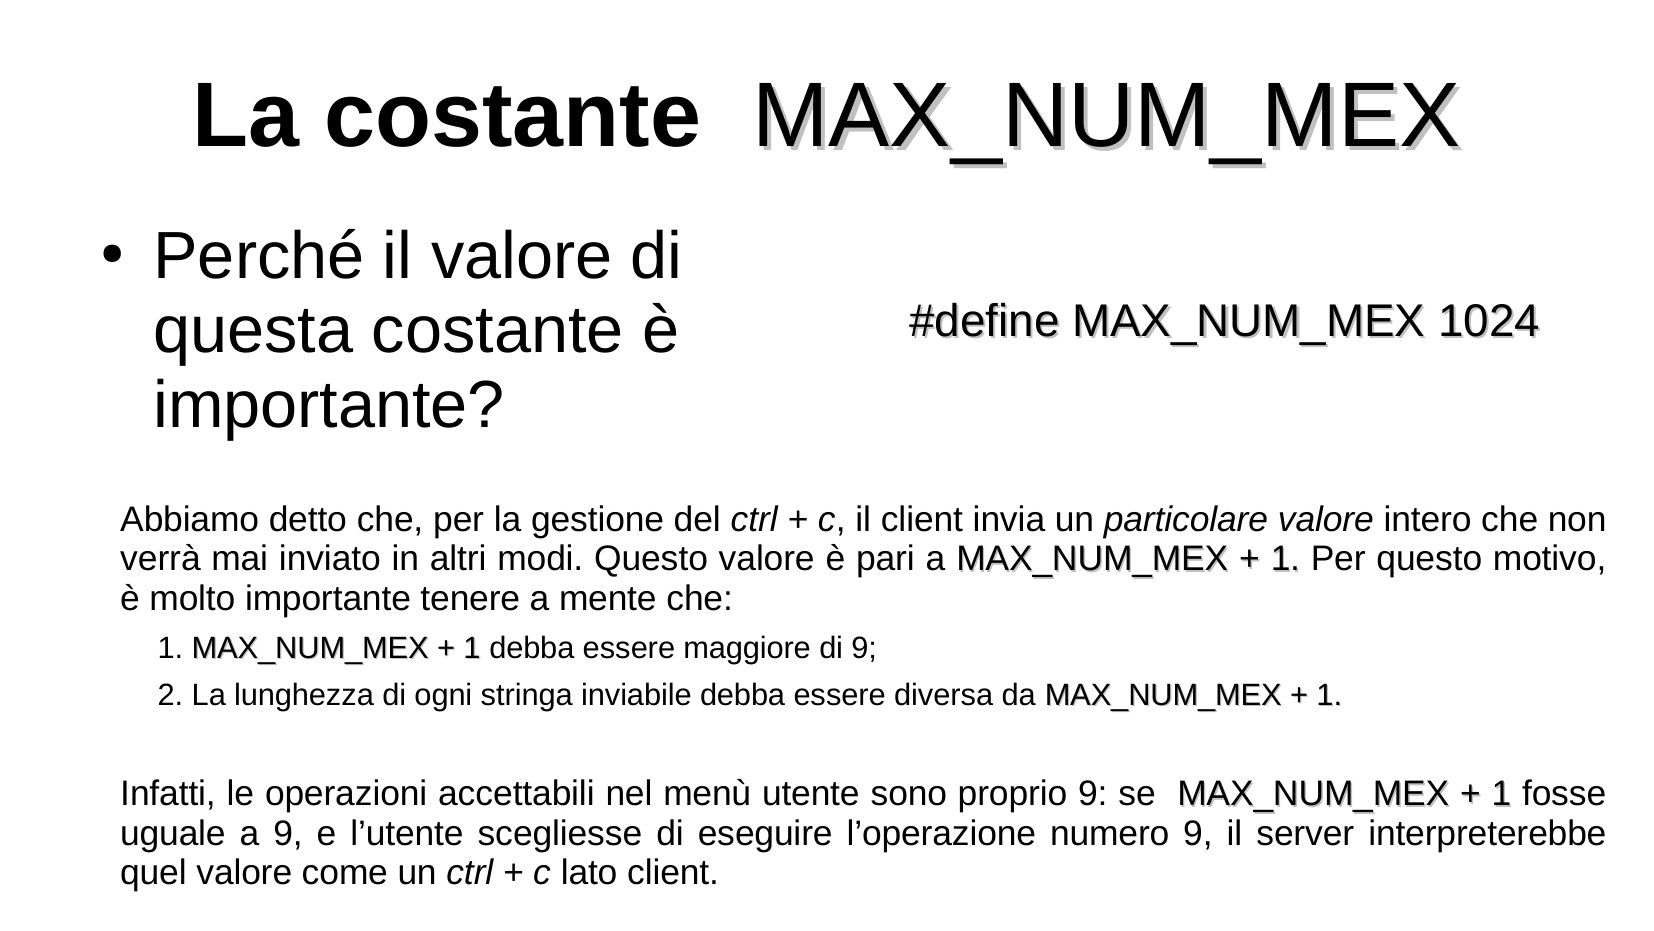

# La costante MAX_NUM_MEX
Perché il valore di questa costante è importante?
#define MAX_NUM_MEX 1024
Abbiamo detto che, per la gestione del ctrl + c, il client invia un particolare valore intero che non verrà mai inviato in altri modi. Questo valore è pari a MAX_NUM_MEX + 1. Per questo motivo, è molto importante tenere a mente che:
1. MAX_NUM_MEX + 1 debba essere maggiore di 9;
2. La lunghezza di ogni stringa inviabile debba essere diversa da MAX_NUM_MEX + 1.
Infatti, le operazioni accettabili nel menù utente sono proprio 9: se MAX_NUM_MEX + 1 fosse uguale a 9, e l’utente scegliesse di eseguire l’operazione numero 9, il server interpreterebbe quel valore come un ctrl + c lato client.